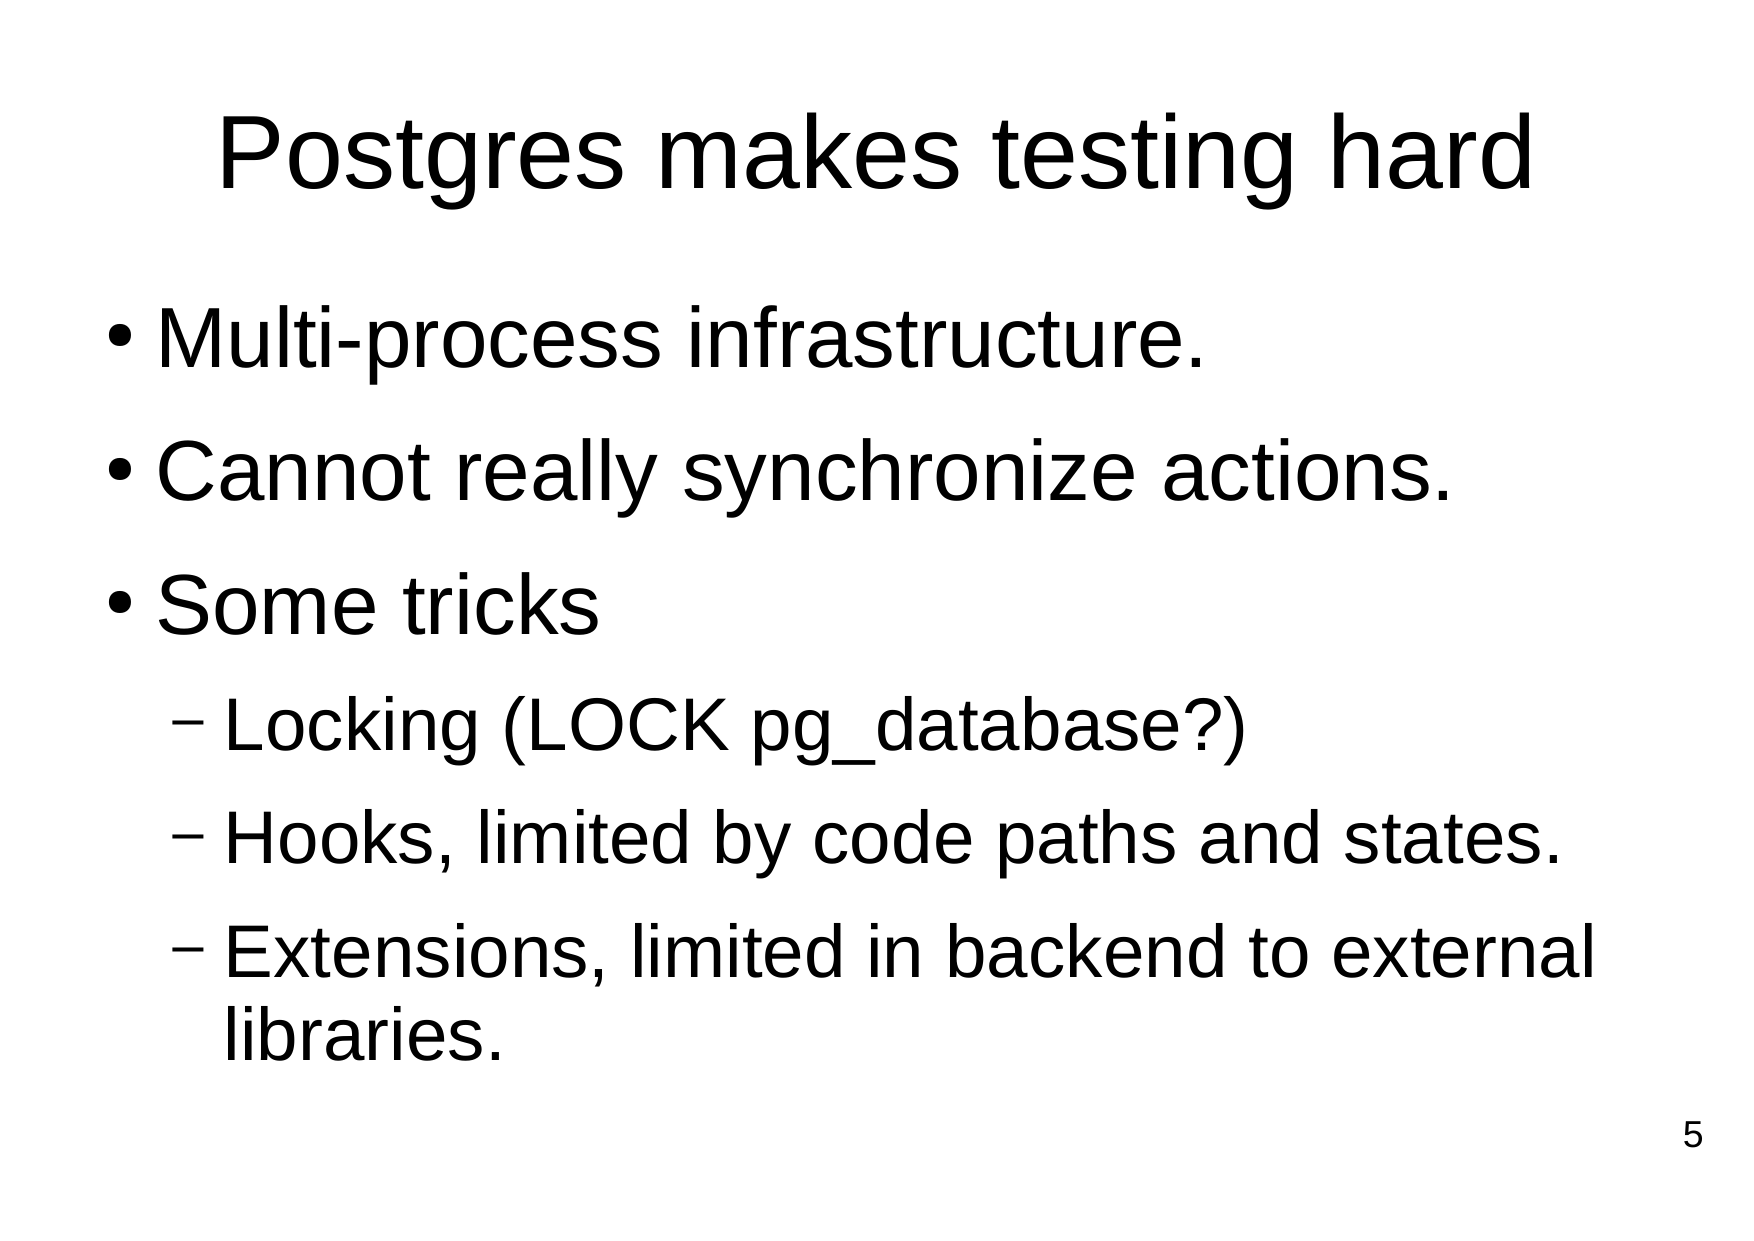

# Postgres makes testing hard
Multi-process infrastructure.
Cannot really synchronize actions.
Some tricks
Locking (LOCK pg_database?)
Hooks, limited by code paths and states.
Extensions, limited in backend to external libraries.